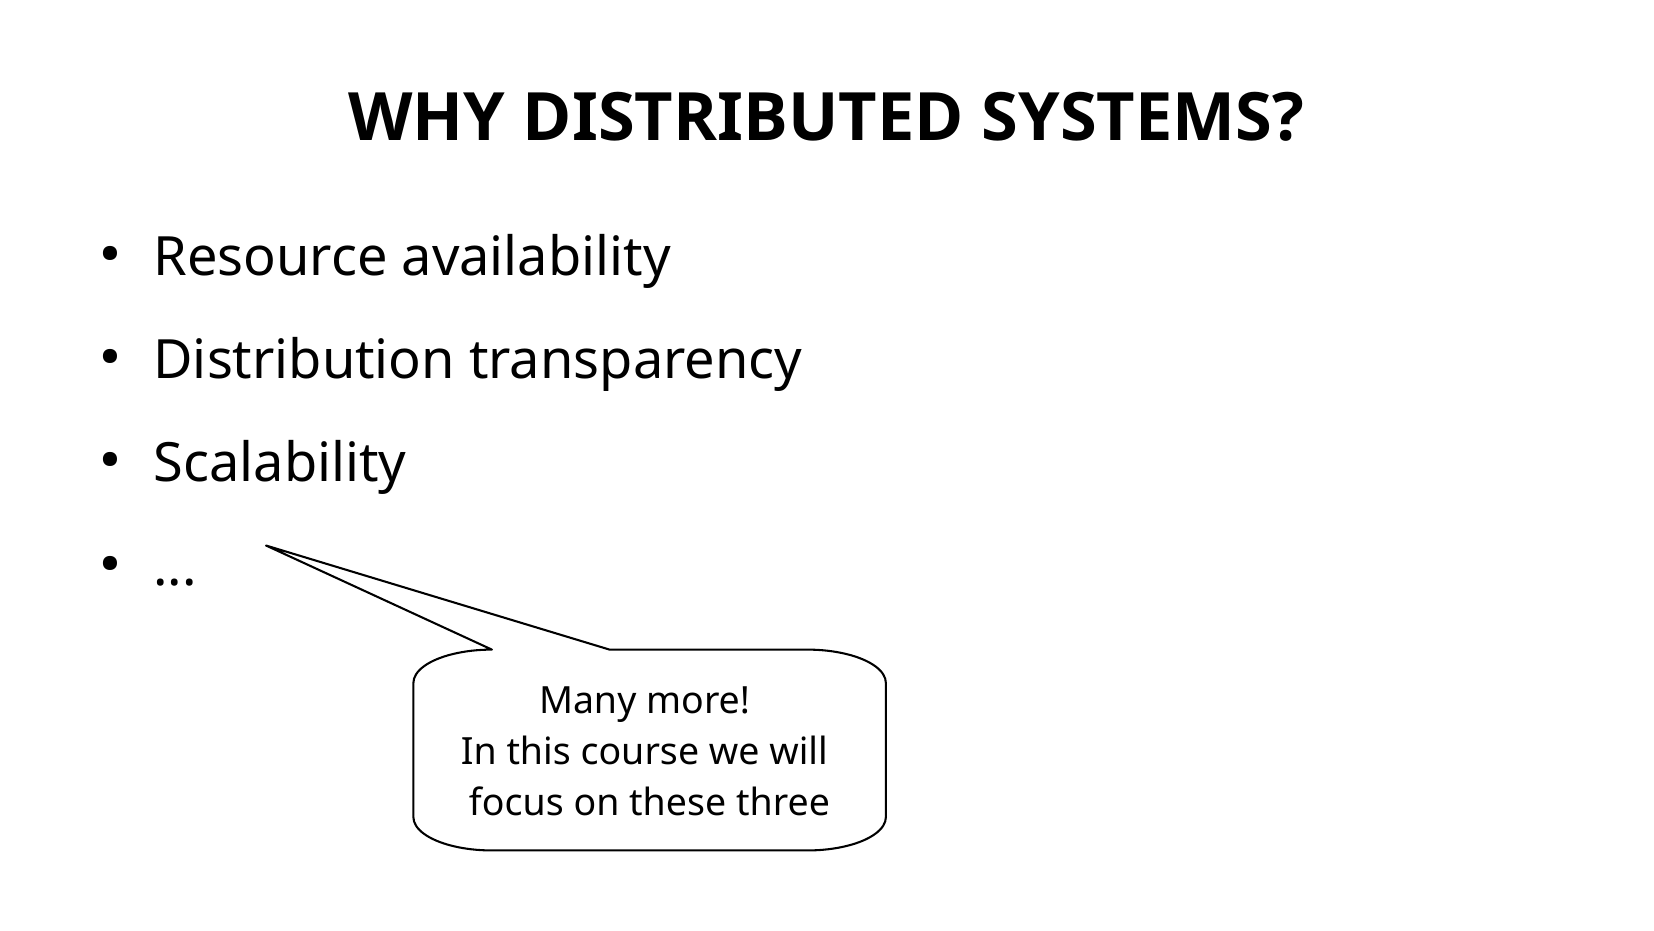

# WHY DISTRIBUTED SYSTEMS?
Resource availability
Distribution transparency
Scalability
...
Many more!
In this course we will
focus on these three